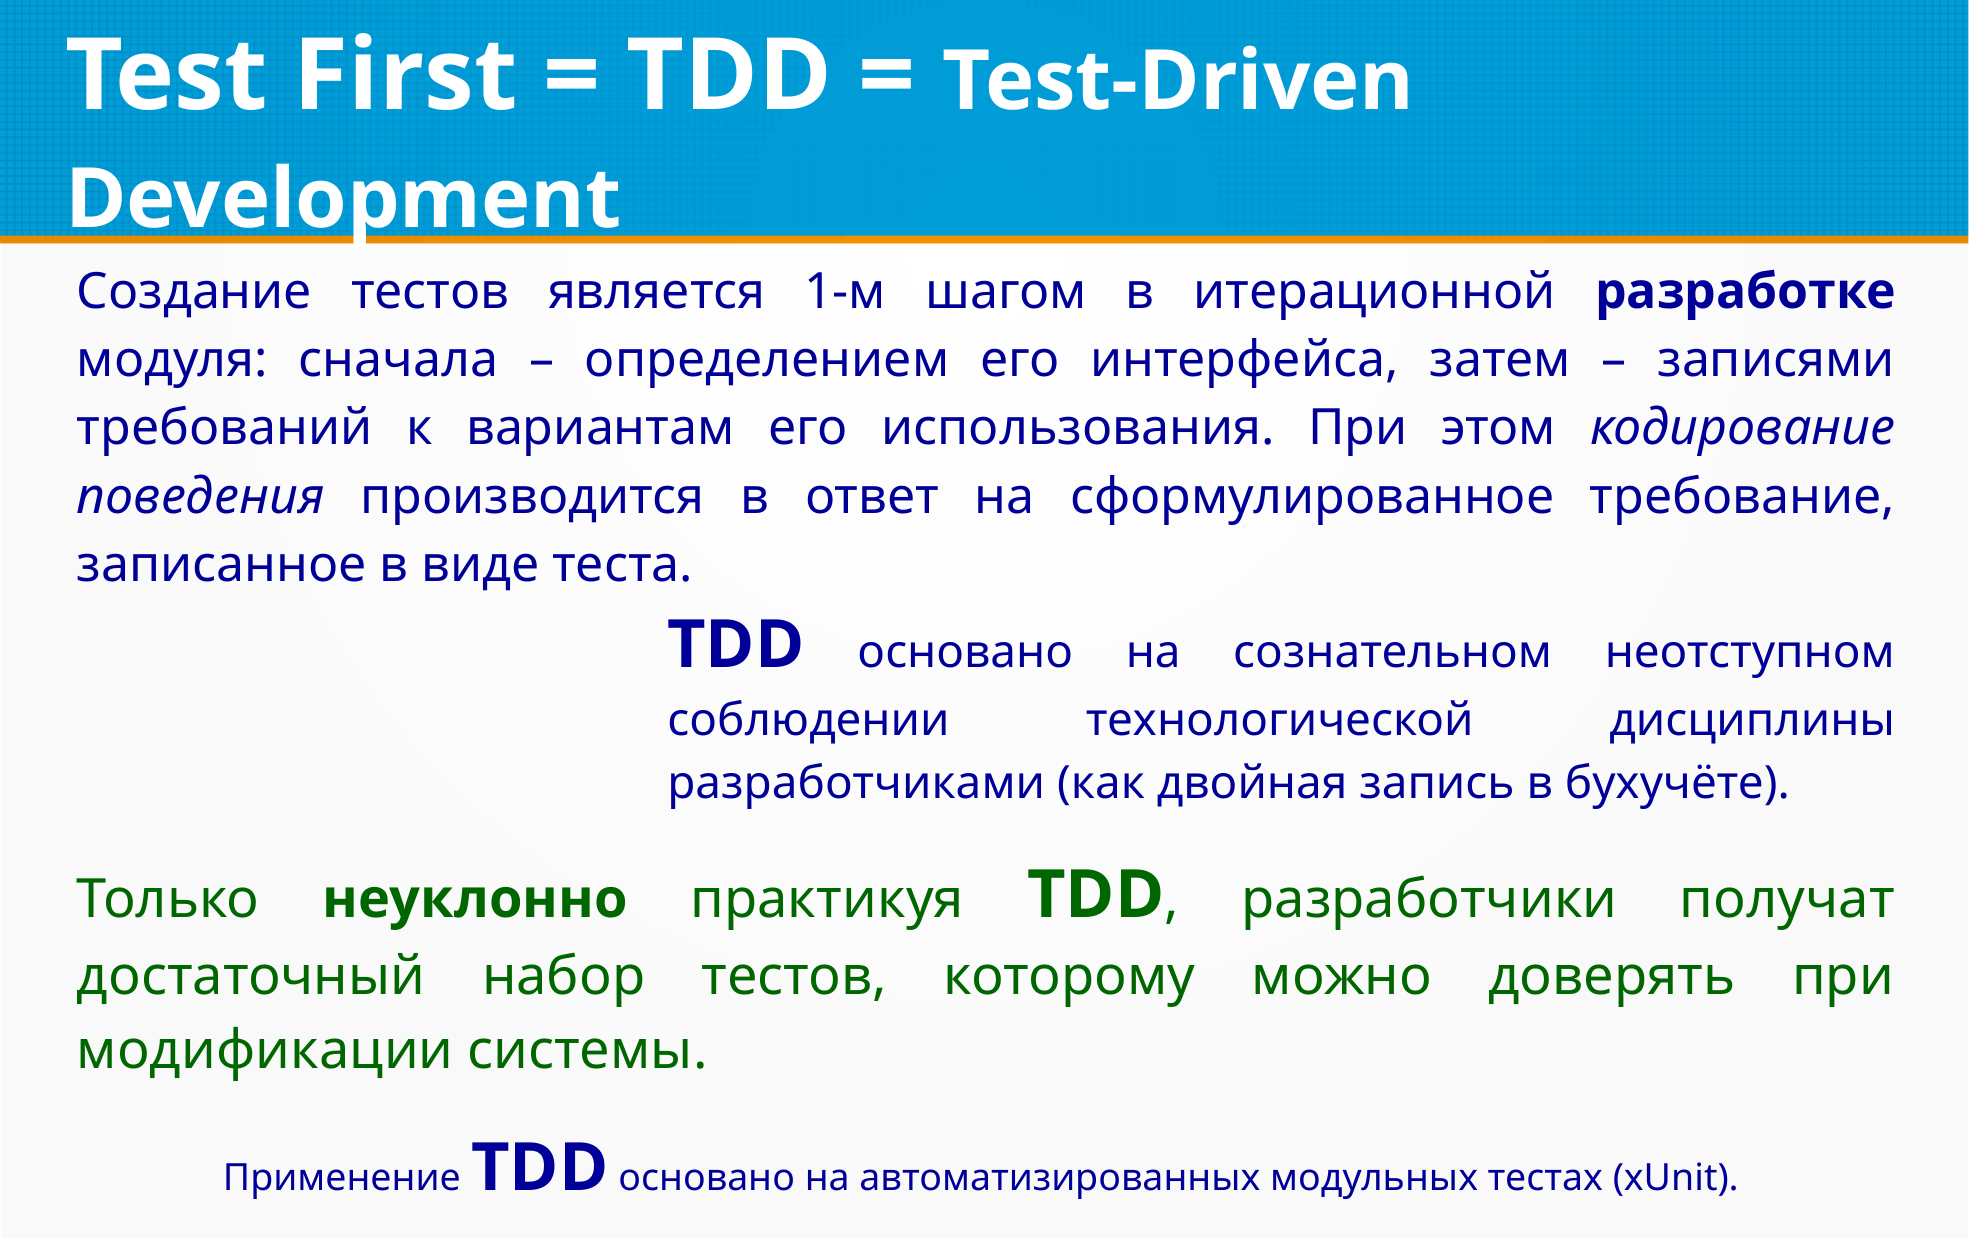

Test First = TDD = Test-Driven Development
Создание тестов является 1-м шагом в итерационной разработке модуля: сначала – определением его интерфейса, затем – записями требований к вариантам его использования. При этом кодирование поведения производится в ответ на сформулированное требование, записанное в виде теста.
TDD основано на сознательном неотступном соблюдении технологической дисциплины разработчиками (как двойная запись в бухучёте).
Только неуклонно практикуя TDD, разработчики получат достаточный набор тестов, которому можно доверять при модификации системы.
Применение TDD основано на автоматизированных модульных тестах (xUnit).